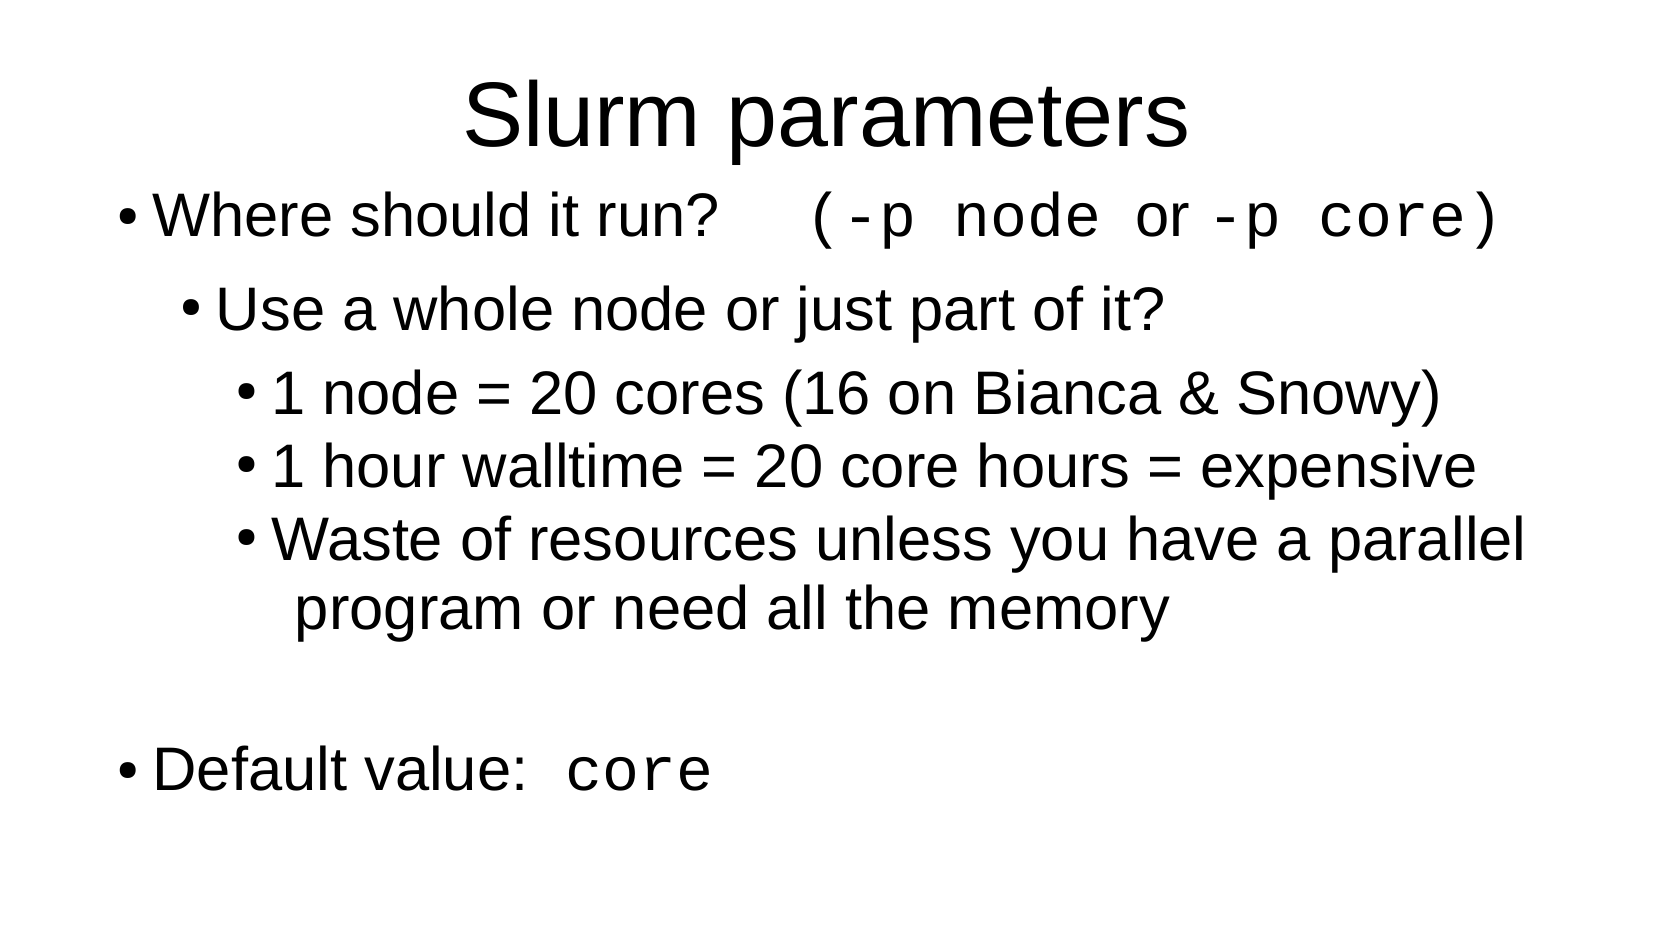

# Slurm parameters
Where should it run? 	(-p node or -p core)
Use a whole node or just part of it?
1 node = 20 cores (16 on Bianca & Snowy)
1 hour walltime = 20 core hours = expensive
Waste of resources unless you have a parallel program or need all the memory
Default value: core